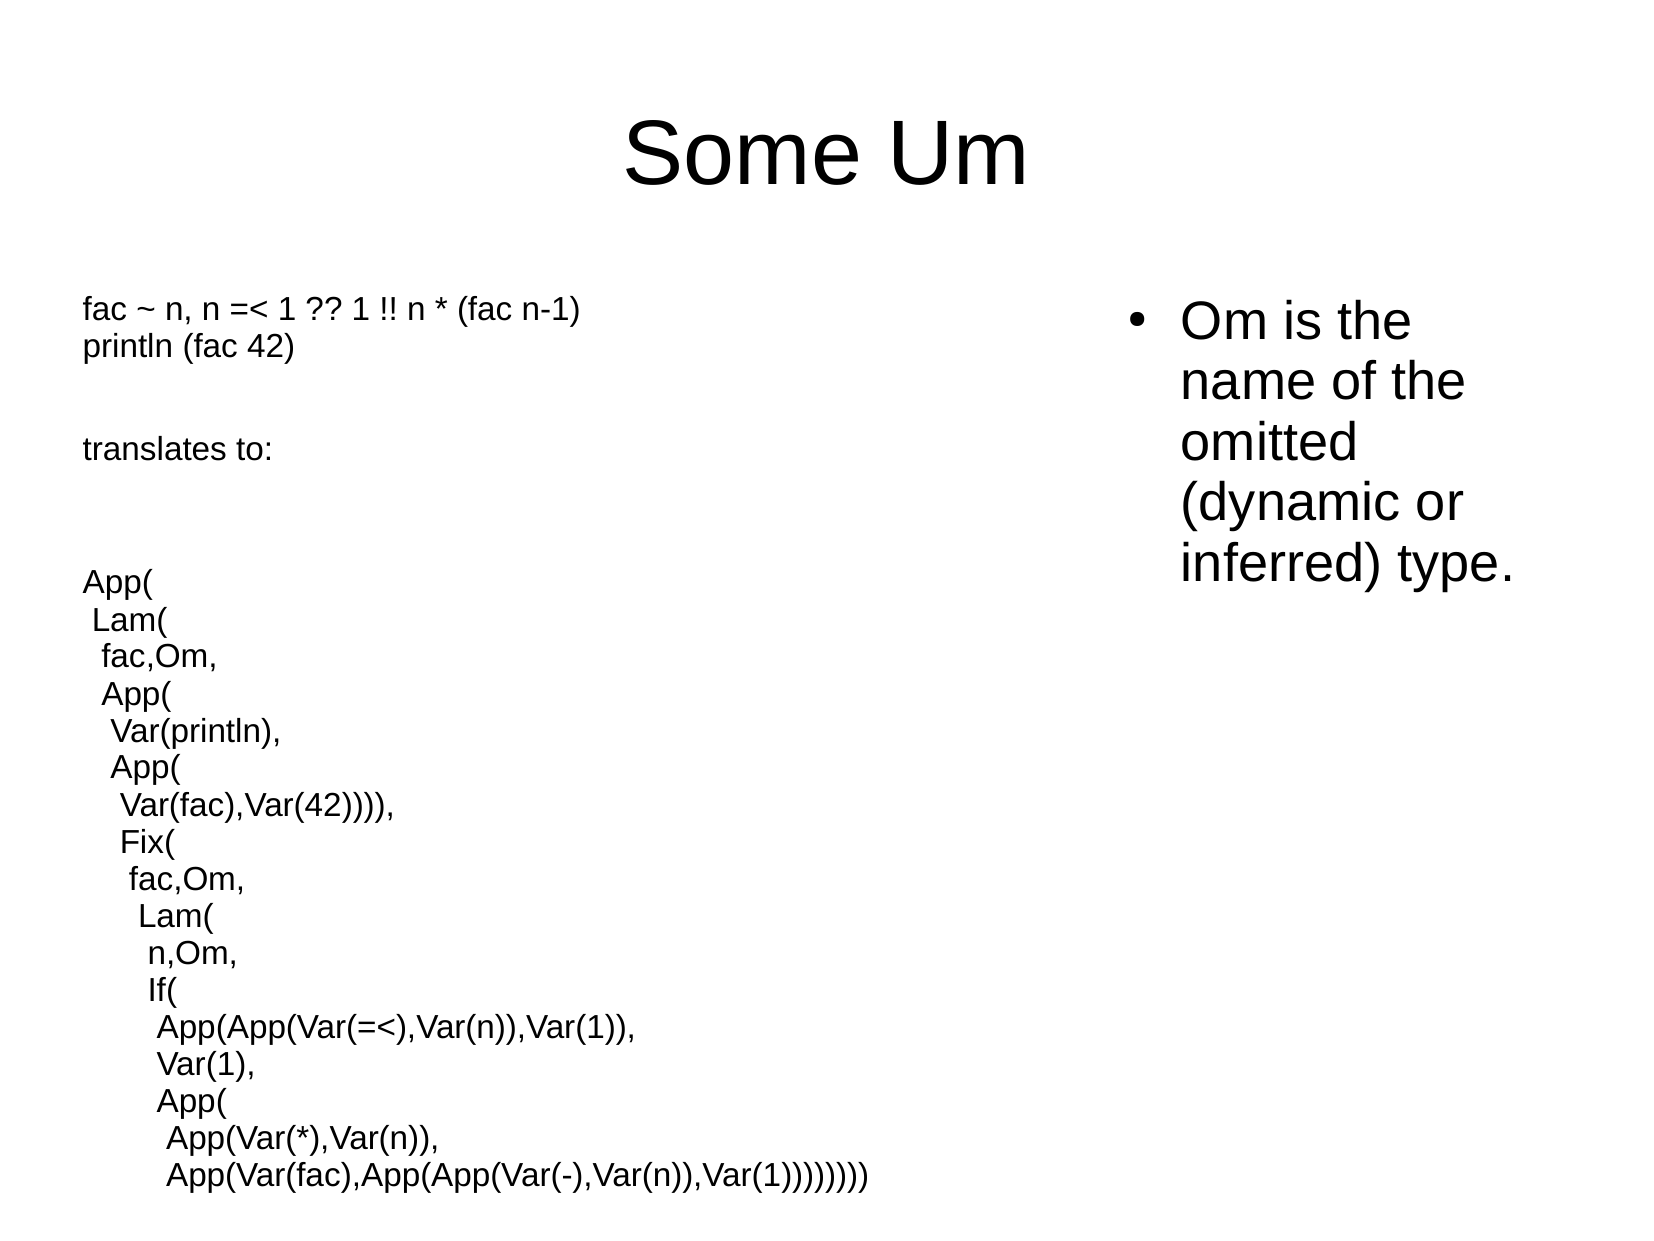

# Some Um
fac ~ n, n =< 1 ?? 1 !! n * (fac n-1)
println (fac 42)
translates to:
App(
 Lam(
 fac,Om,
 App(
 Var(println),
 App(
 Var(fac),Var(42)))),
 Fix(
 fac,Om,
 Lam(
 n,Om,
 If(
 App(App(Var(=<),Var(n)),Var(1)),
 Var(1),
 App(
 App(Var(*),Var(n)),
 App(Var(fac),App(App(Var(-),Var(n)),Var(1))))))))
Om is the name of the omitted (dynamic or inferred) type.